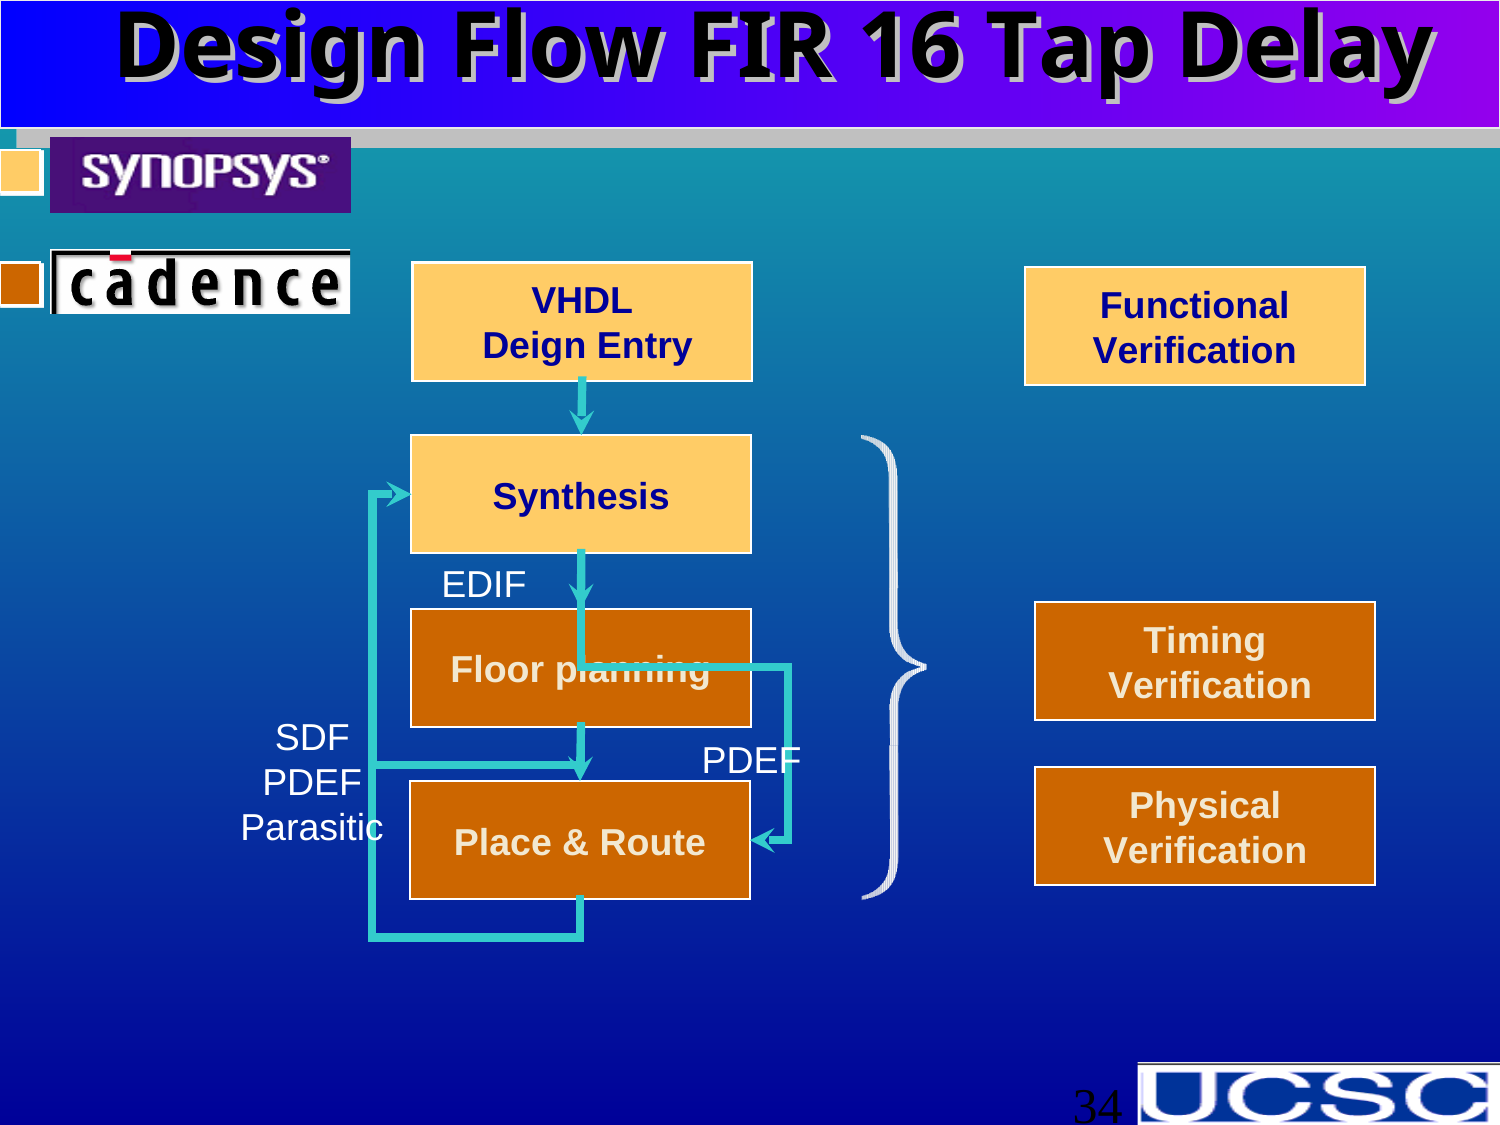

Design Flow FIR 16 Tap Delay
VHDL
 Deign Entry
Functional
Verification
Synthesis
EDIF
Timing
 Verification
Floor planning
SDF
PDEF
Parasitic
PDEF
Physical
Verification
Place & Route
34